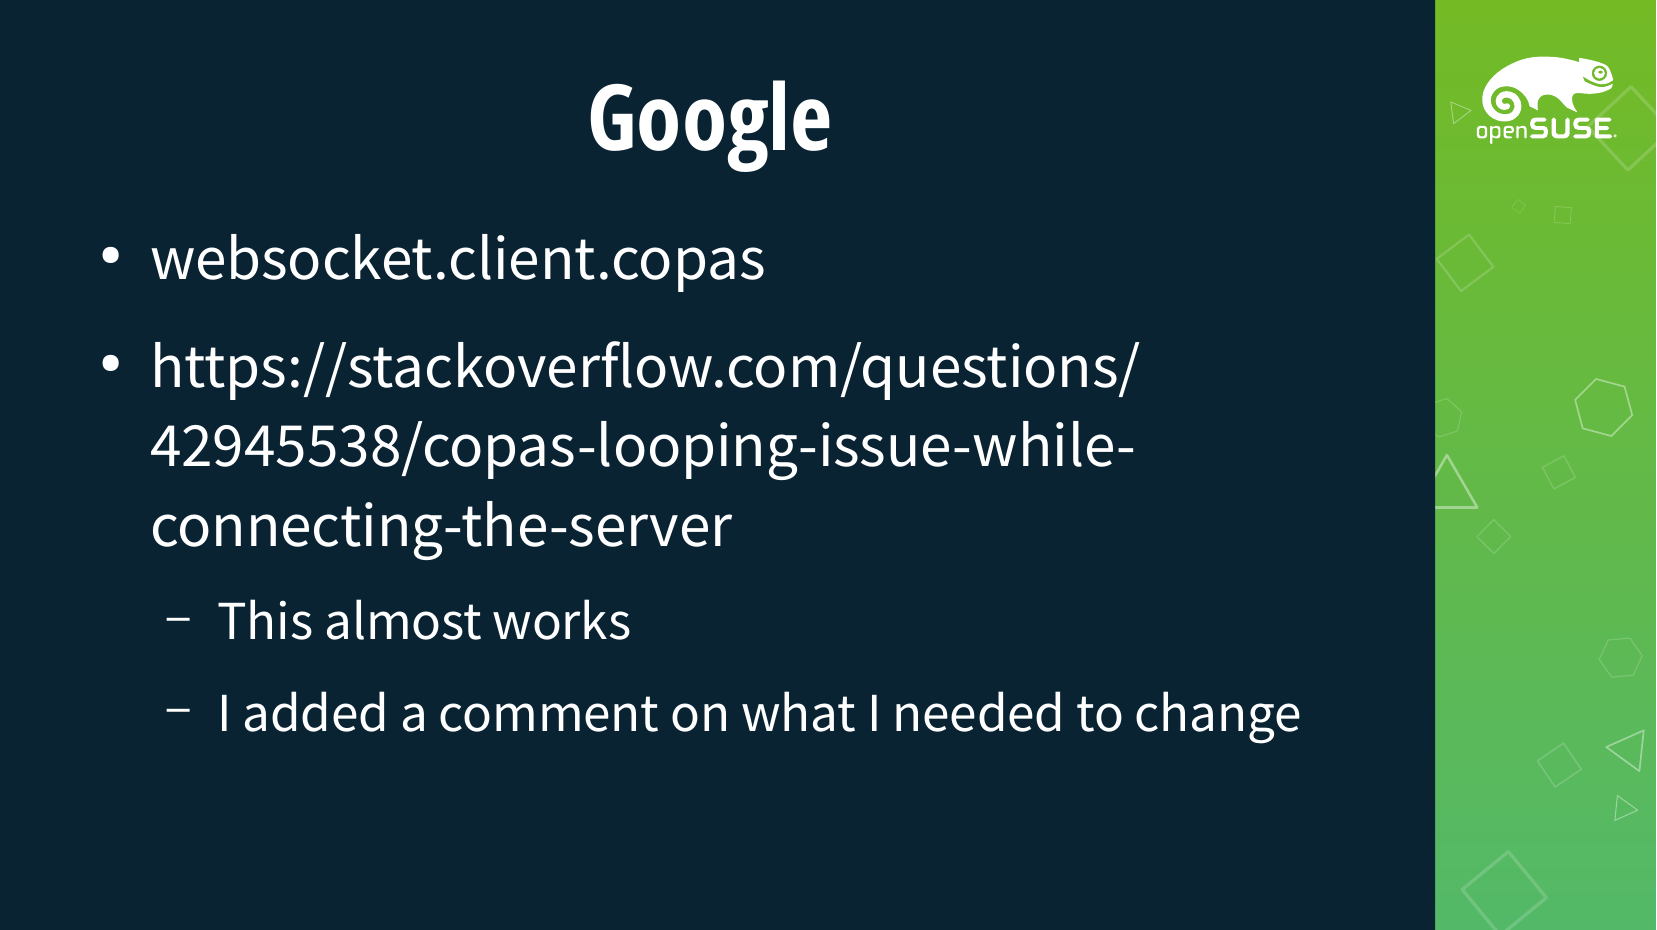

# Google
websocket.client.copas
https://stackoverflow.com/questions/42945538/copas-looping-issue-while-connecting-the-server
This almost works
I added a comment on what I needed to change